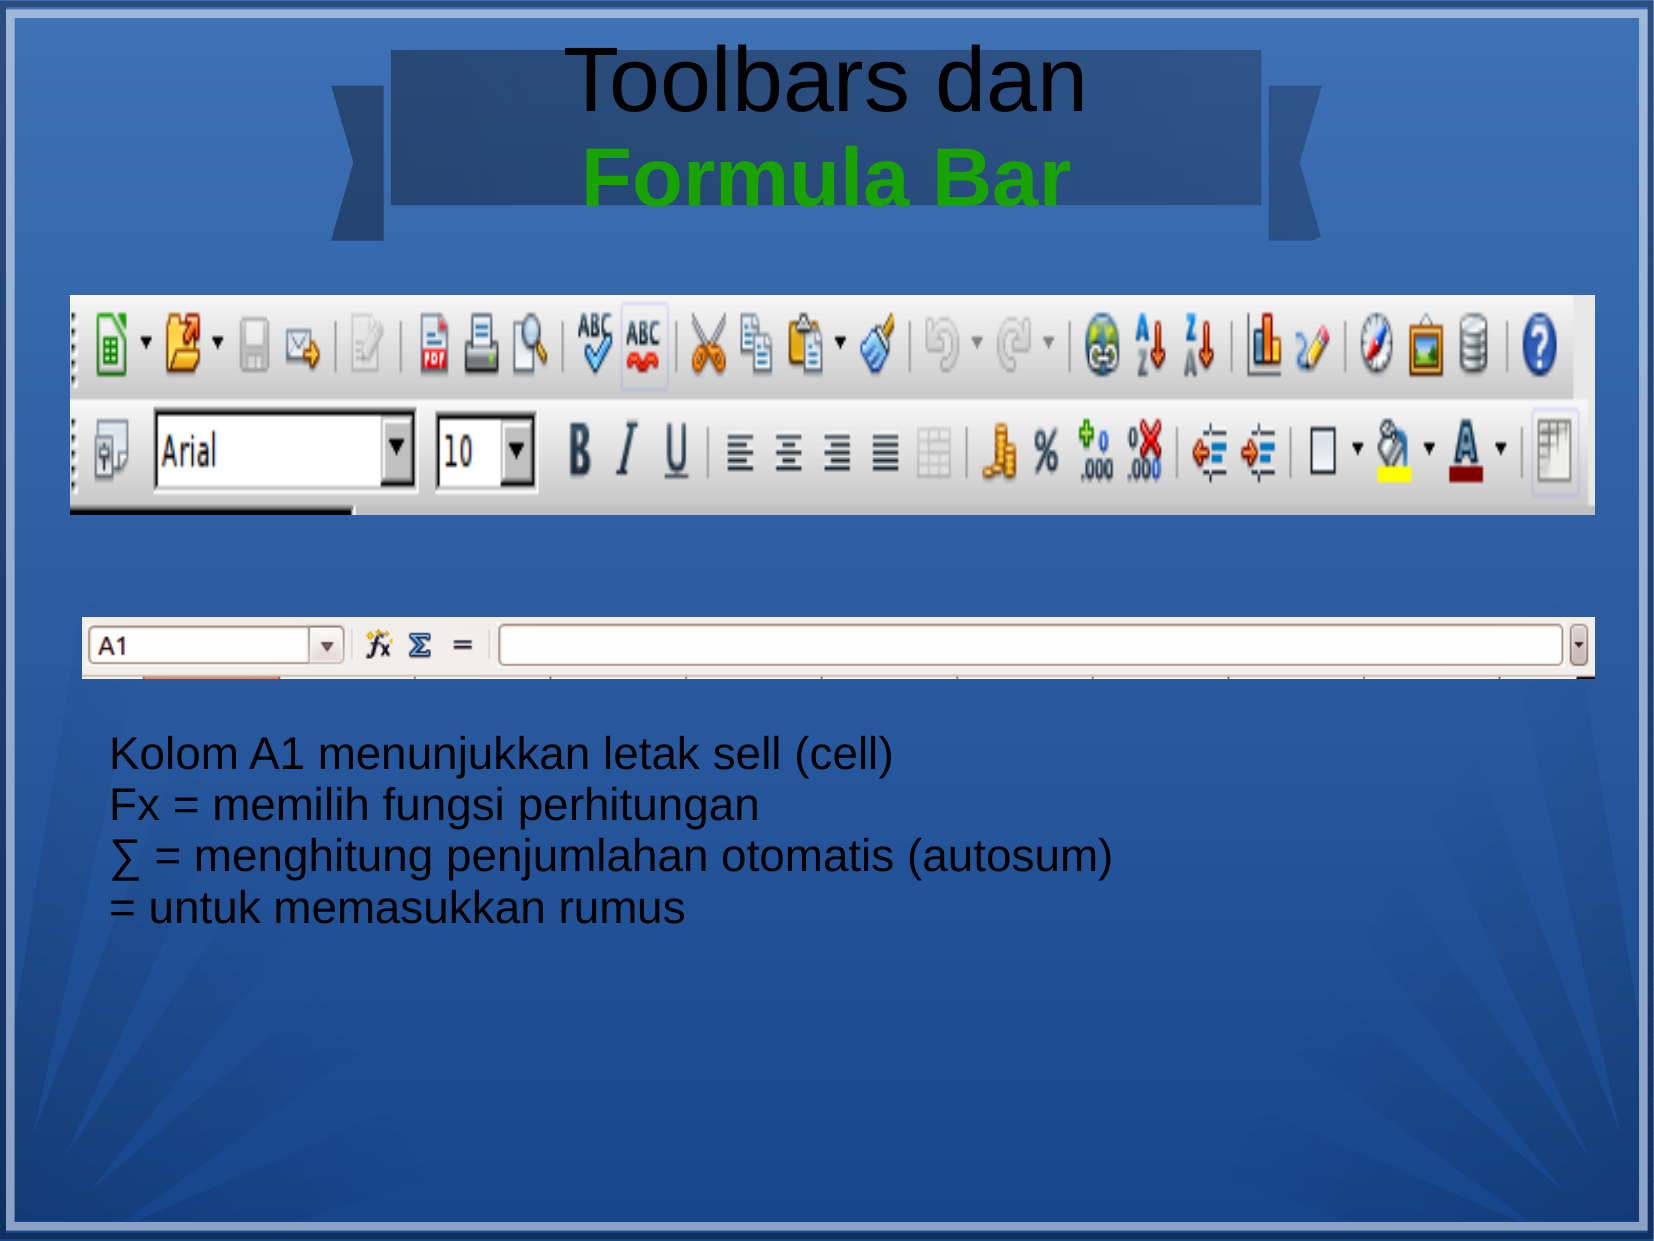

# Toolbars dan Formula Bar
Kolom A1 menunjukkan letak sell (cell)
Fx = memilih fungsi perhitungan
∑ = menghitung penjumlahan otomatis (autosum)
= untuk memasukkan rumus